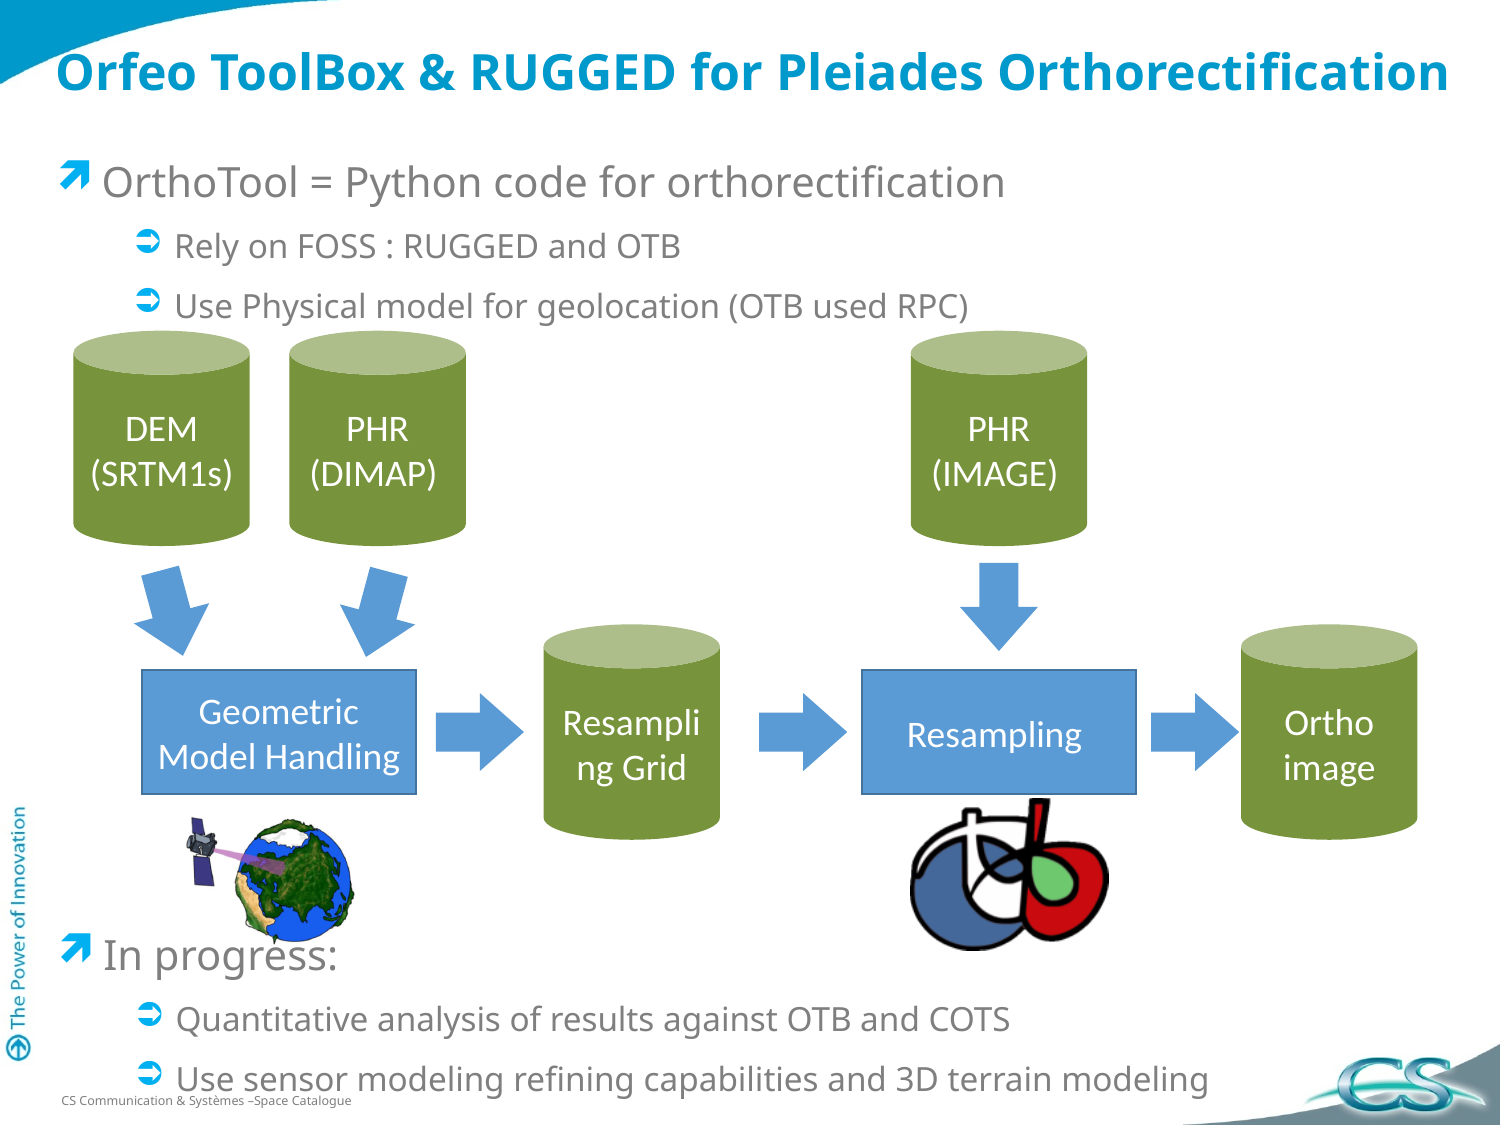

# Orfeo ToolBox & RUGGED for Pleiades Orthorectification
OrthoTool = Python code for orthorectification
Rely on FOSS : RUGGED and OTB
Use Physical model for geolocation (OTB used RPC)
DEM
(SRTM1s)
PHR (DIMAP)
PHR (IMAGE)
Resampling Grid
Ortho image
Geometric Model Handling
Resampling
In progress:
Quantitative analysis of results against OTB and COTS
Use sensor modeling refining capabilities and 3D terrain modeling